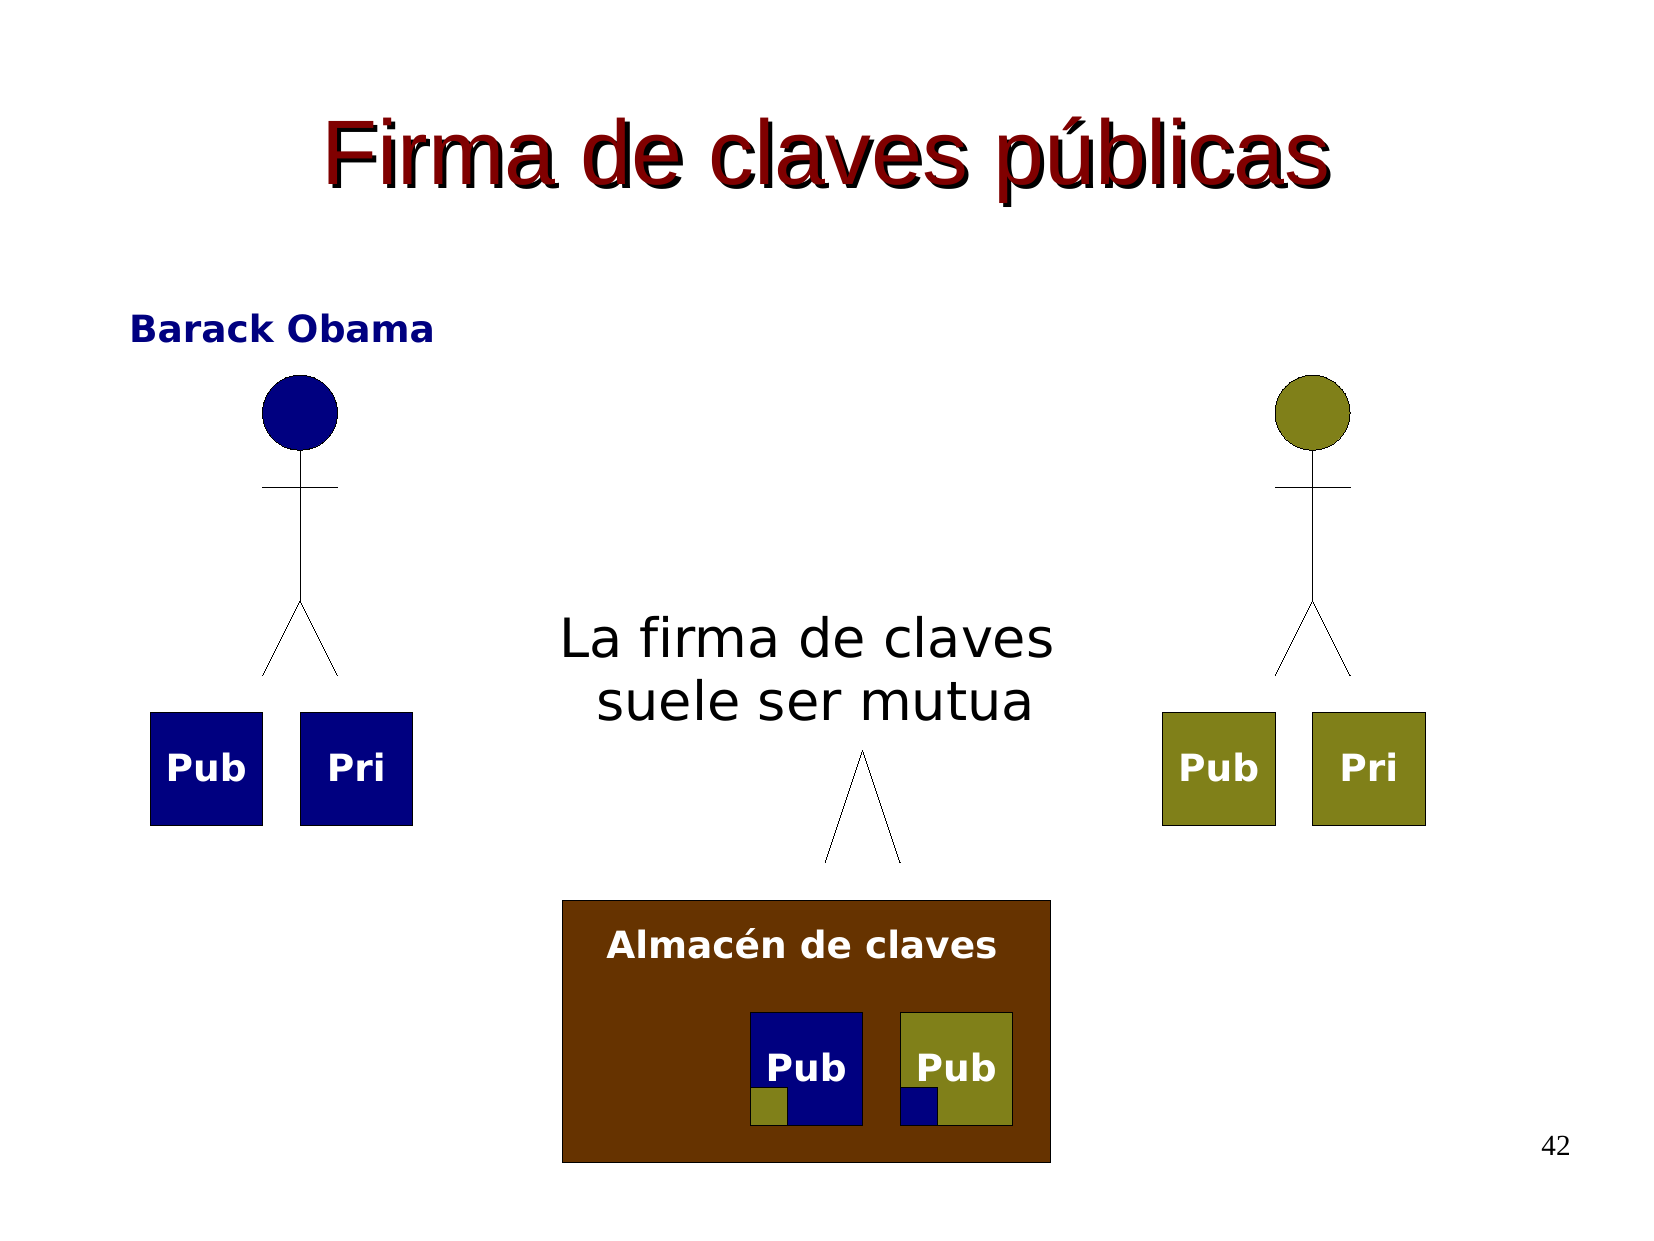

# Firma de claves públicas
Barack Obama
La firma de claves
suele ser mutua
Pub
Pri
Pub
Pri
Almacén de claves
Pub
Pub
42